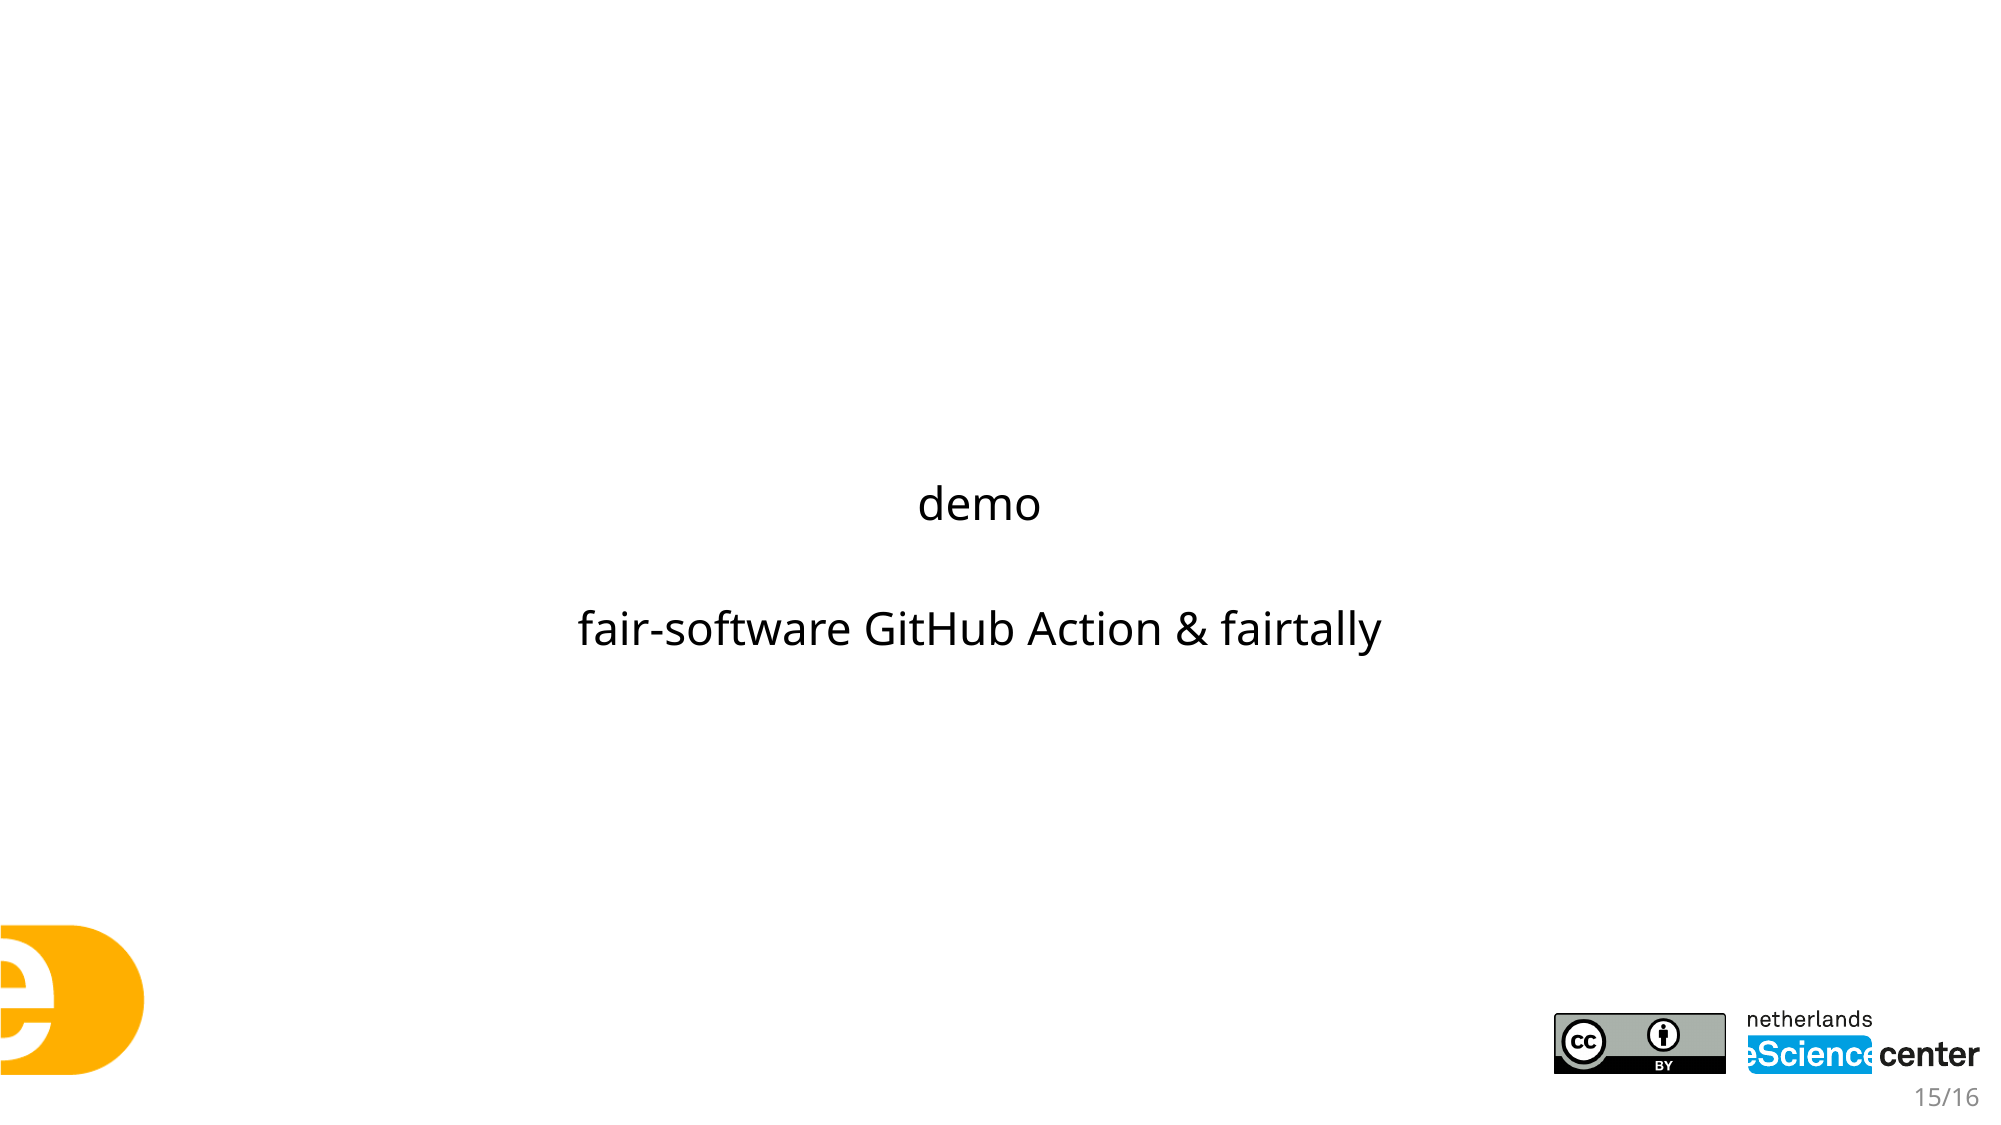

demo
fair-software GitHub Action & fairtally
15